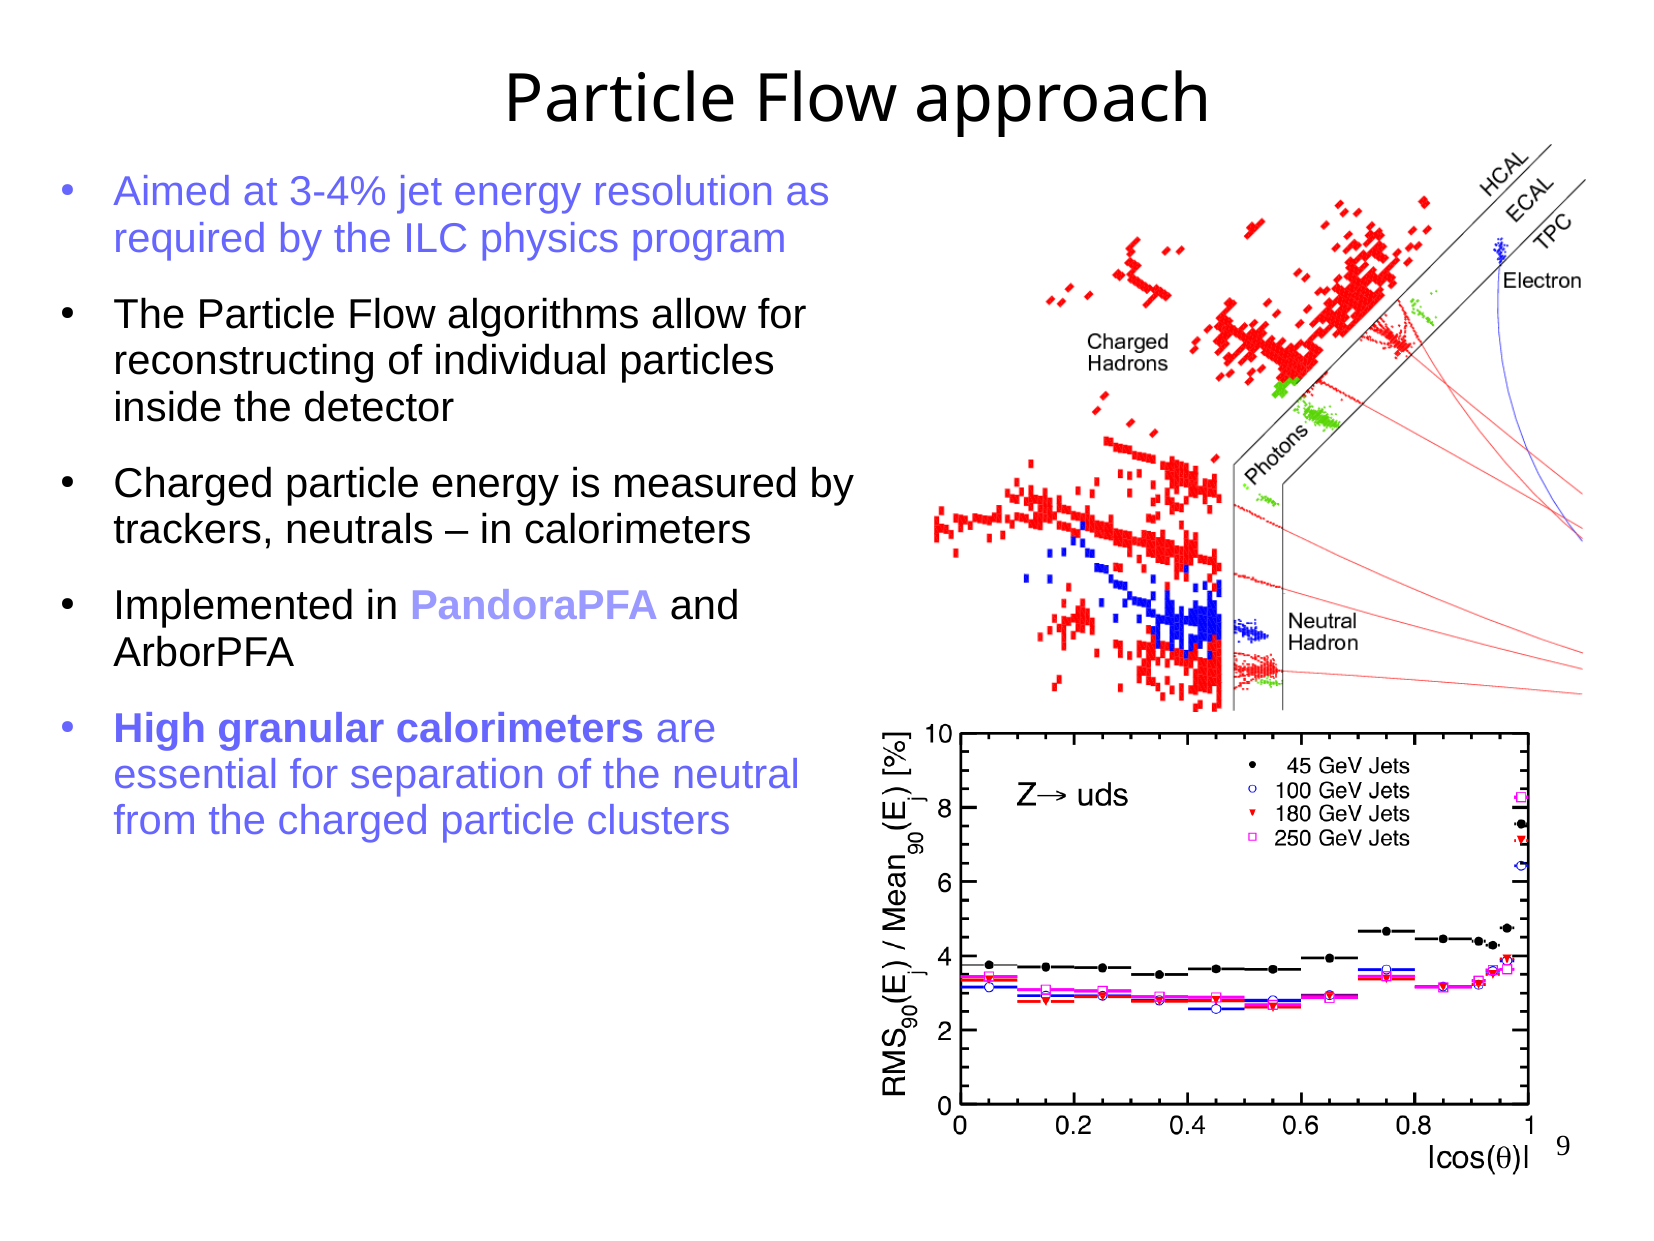

# Particle Flow approach
HCAL
TCMT
Aimed at 3-4% jet energy resolution as required by the ILC physics program
The Particle Flow algorithms allow for reconstructing of individual particles inside the detector
Charged particle energy is measured by trackers, neutrals – in calorimeters
Implemented in PandoraPFA and ArborPFA
High granular calorimeters are essential for separation of the neutral from the charged particle clusters
ECAL
‘
TPC
TPC
9